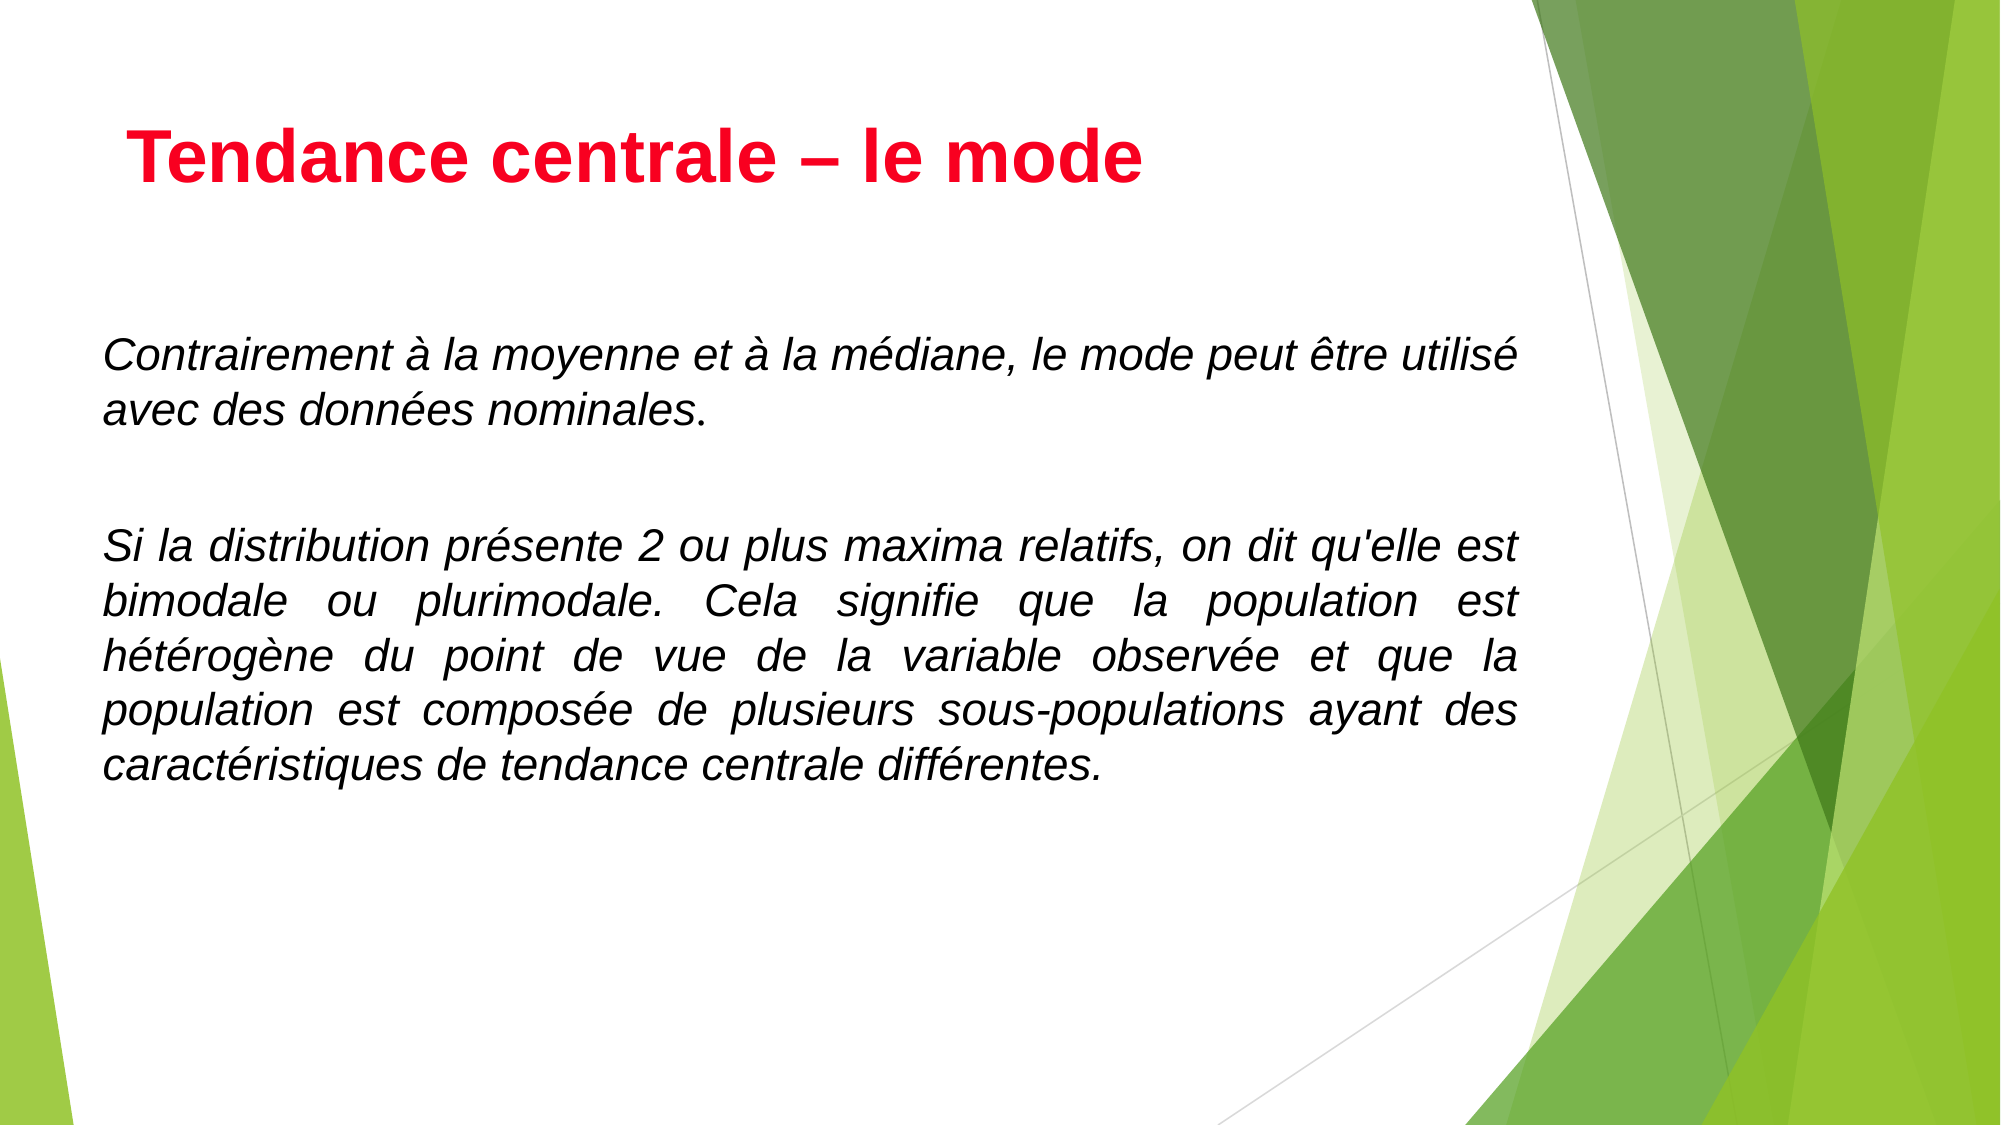

# Tendance centrale – le mode
Contrairement à la moyenne et à la médiane, le mode peut être utilisé avec des données nominales.
Si la distribution présente 2 ou plus maxima relatifs, on dit qu'elle est bimodale ou plurimodale. Cela signifie que la population est hétérogène du point de vue de la variable observée et que la population est composée de plusieurs sous-populations ayant des caractéristiques de tendance centrale différentes.